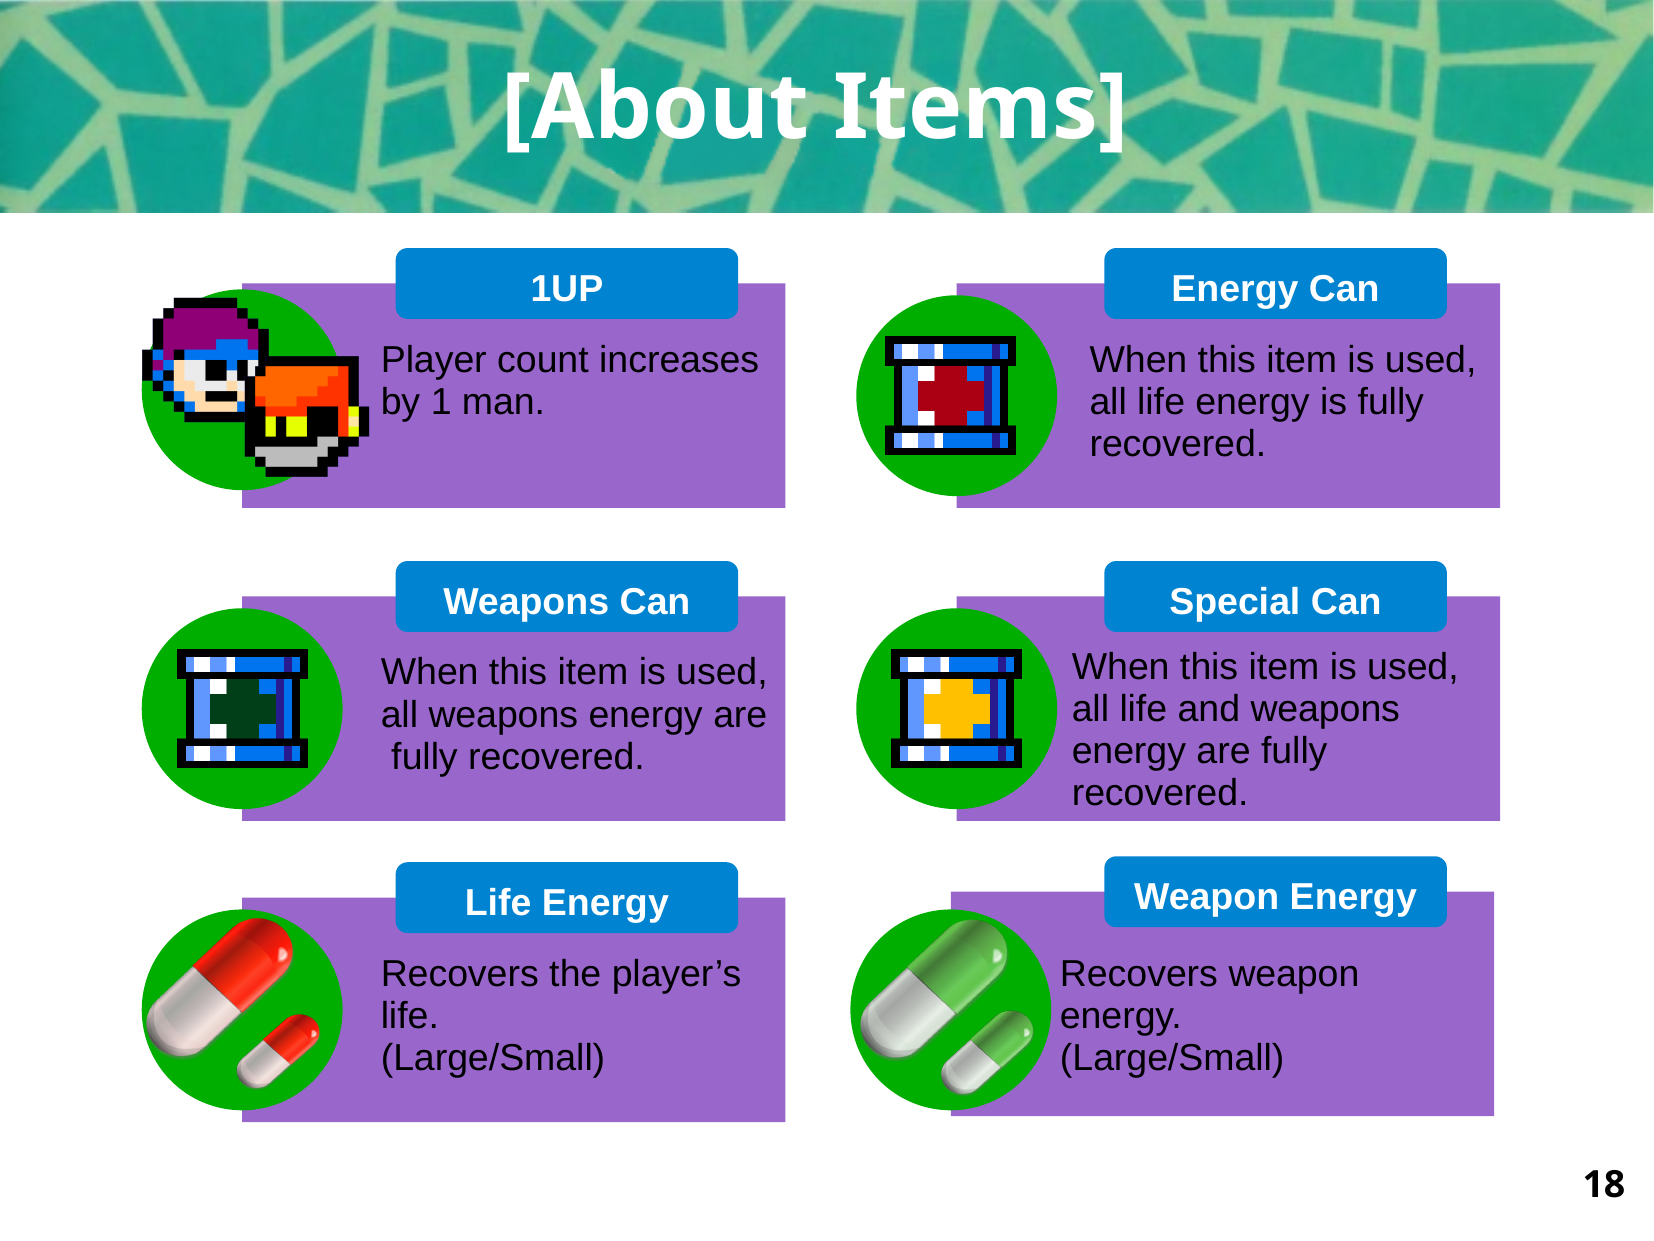

# [About Items]
1UP
Energy Can
Player count increases by 1 man.
When this item is used, all life energy is fully recovered.
Weapons Can
Special Can
When this item is used, all life and weapons energy are fully recovered.
When this item is used, all weapons energy are fully recovered.
Weapon Energy
Life Energy
Recovers the player’s life.
(Large/Small)
Recovers weapon energy.
(Large/Small)
18